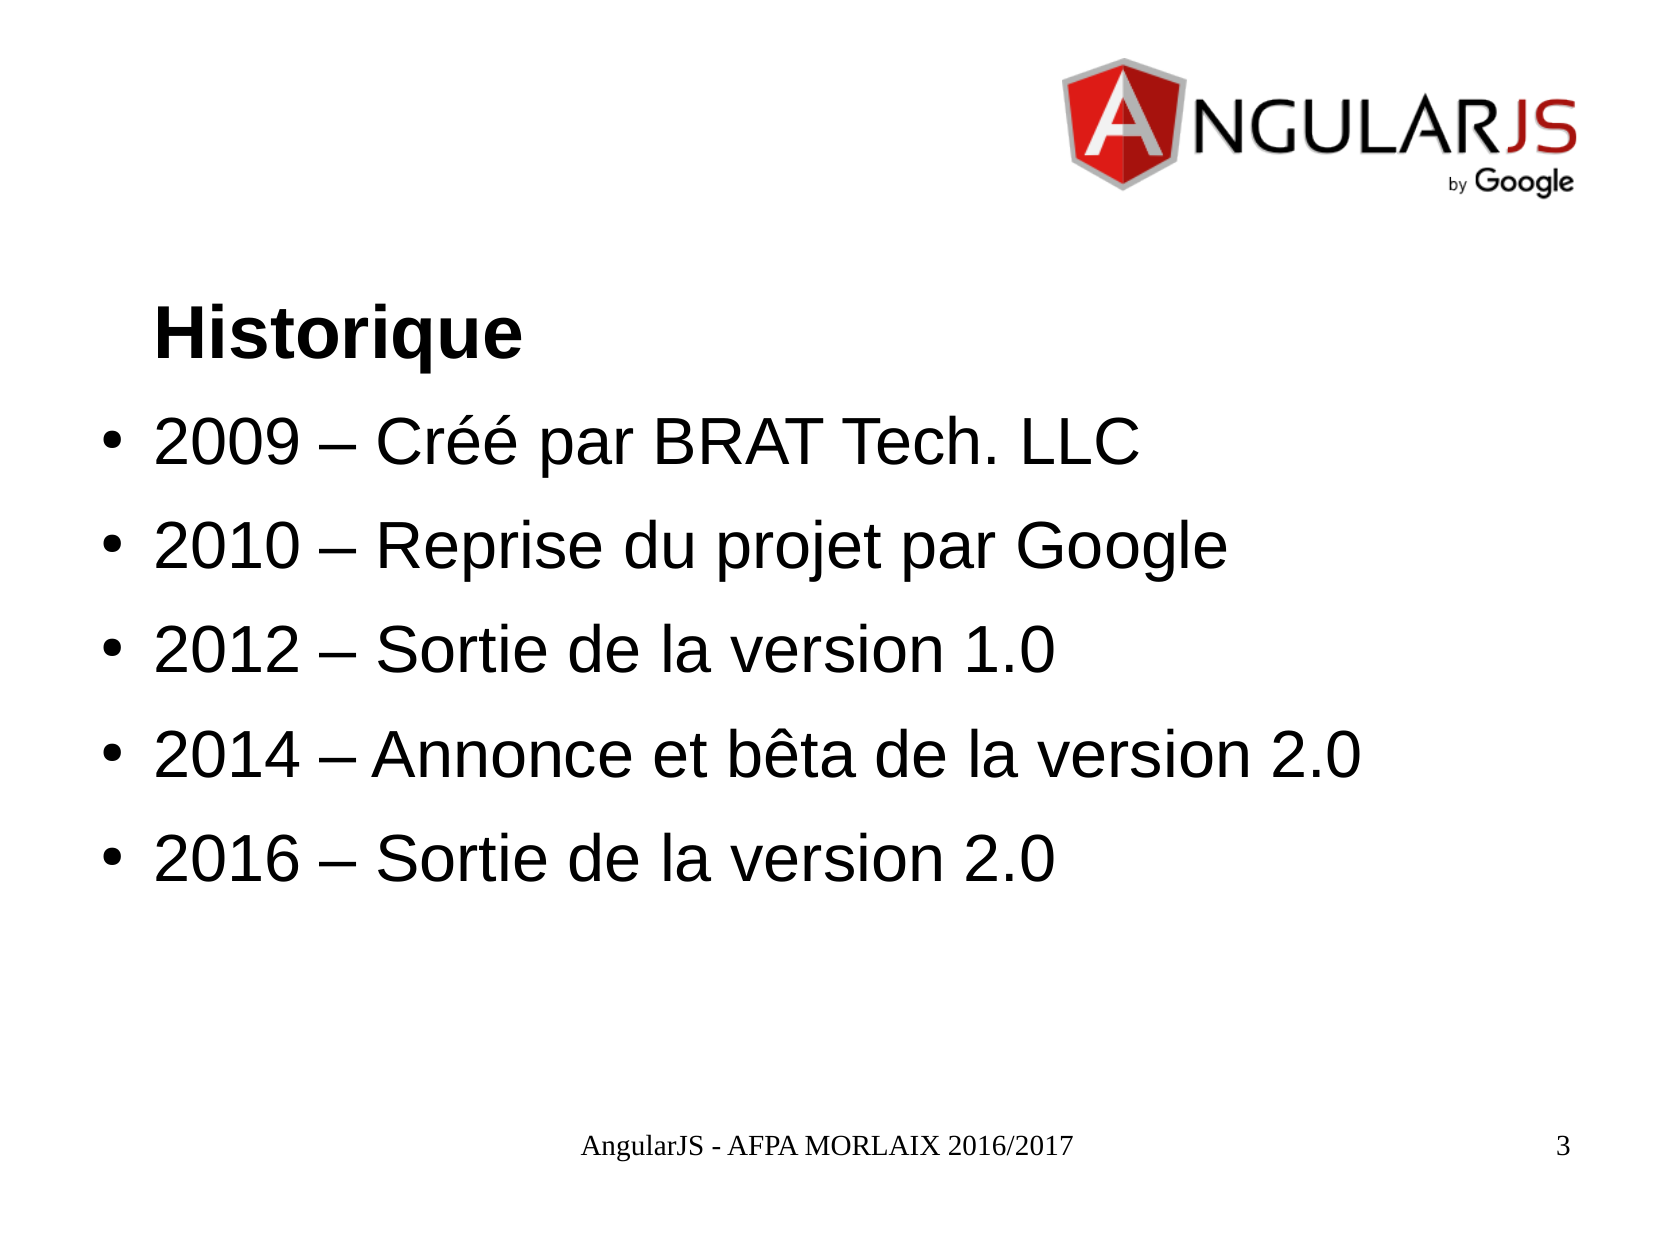

# Historique
2009 – Créé par BRAT Tech. LLC
2010 – Reprise du projet par Google
2012 – Sortie de la version 1.0
2014 – Annonce et bêta de la version 2.0
2016 – Sortie de la version 2.0
AngularJS - AFPA MORLAIX 2016/2017
3